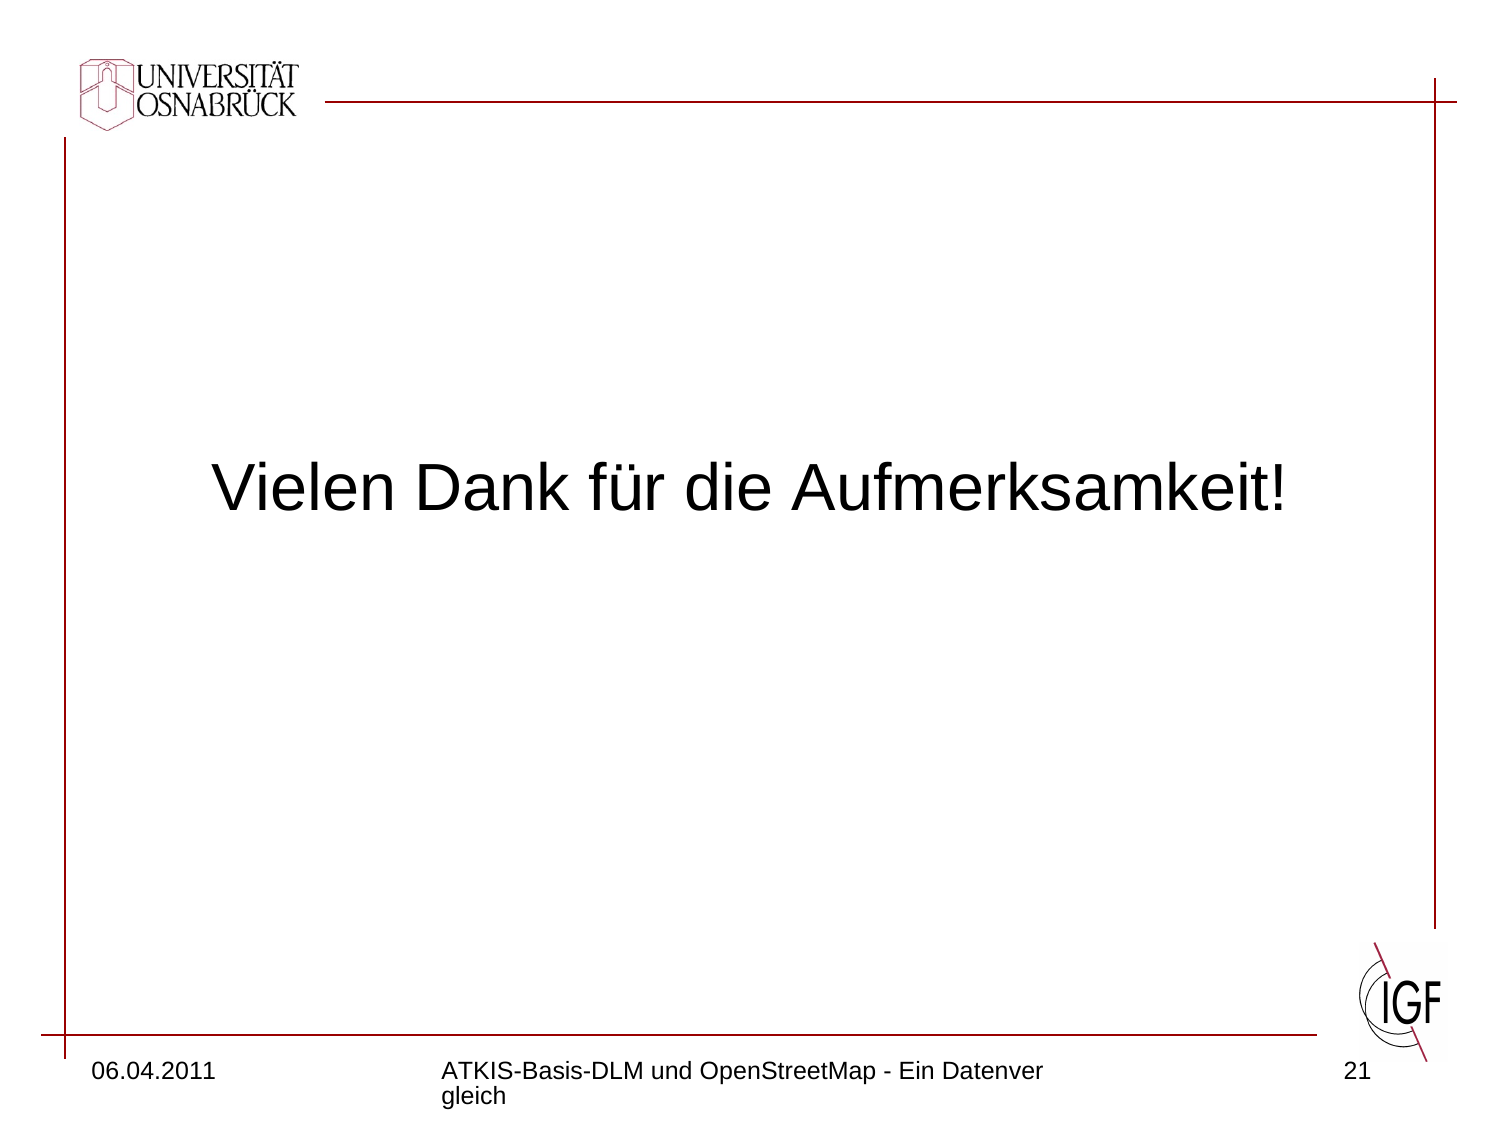

# Vielen Dank für die Aufmerksamkeit!
06.04.2011
ATKIS-Basis-DLM und OpenStreetMap - Ein Datenvergleich
21